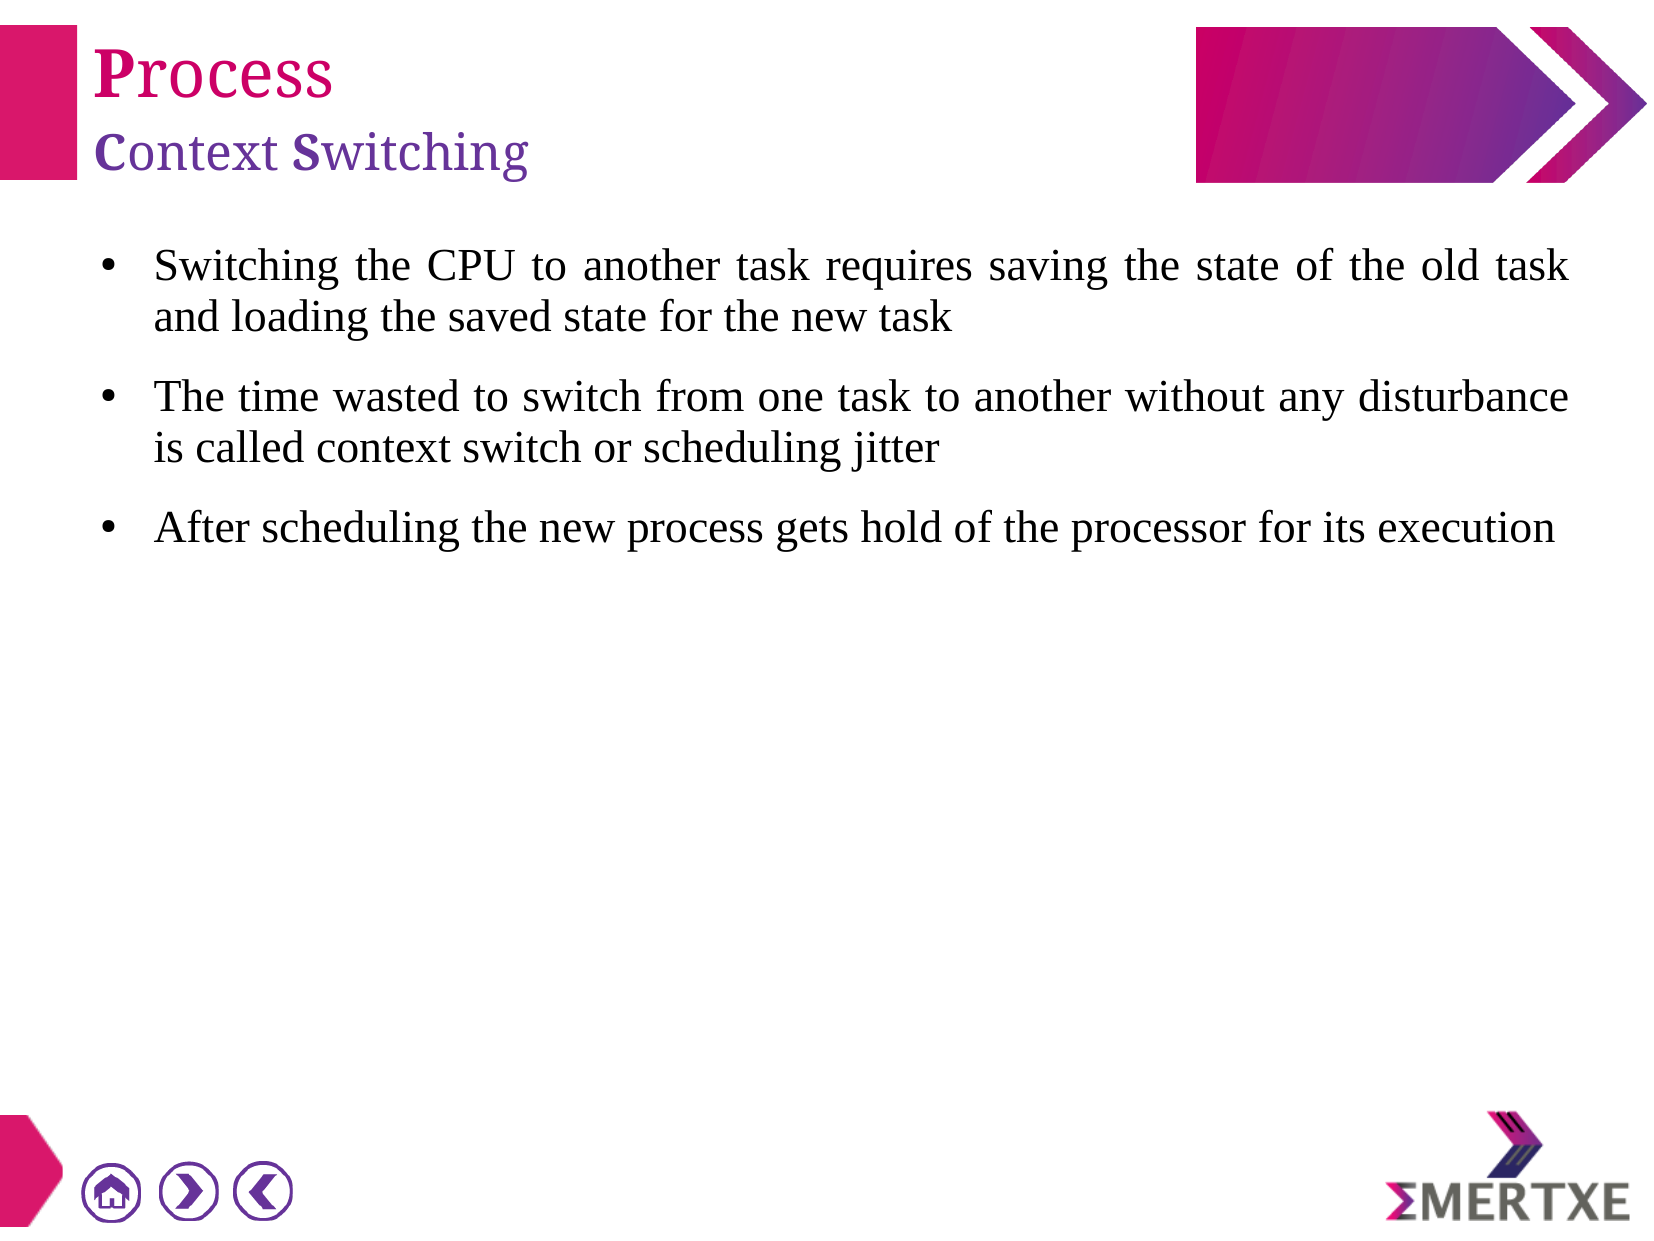

# Process Context Switching
Switching the CPU to another task requires saving the state of the old task and loading the saved state for the new task
The time wasted to switch from one task to another without any disturbance is called context switch or scheduling jitter
After scheduling the new process gets hold of the processor for its execution